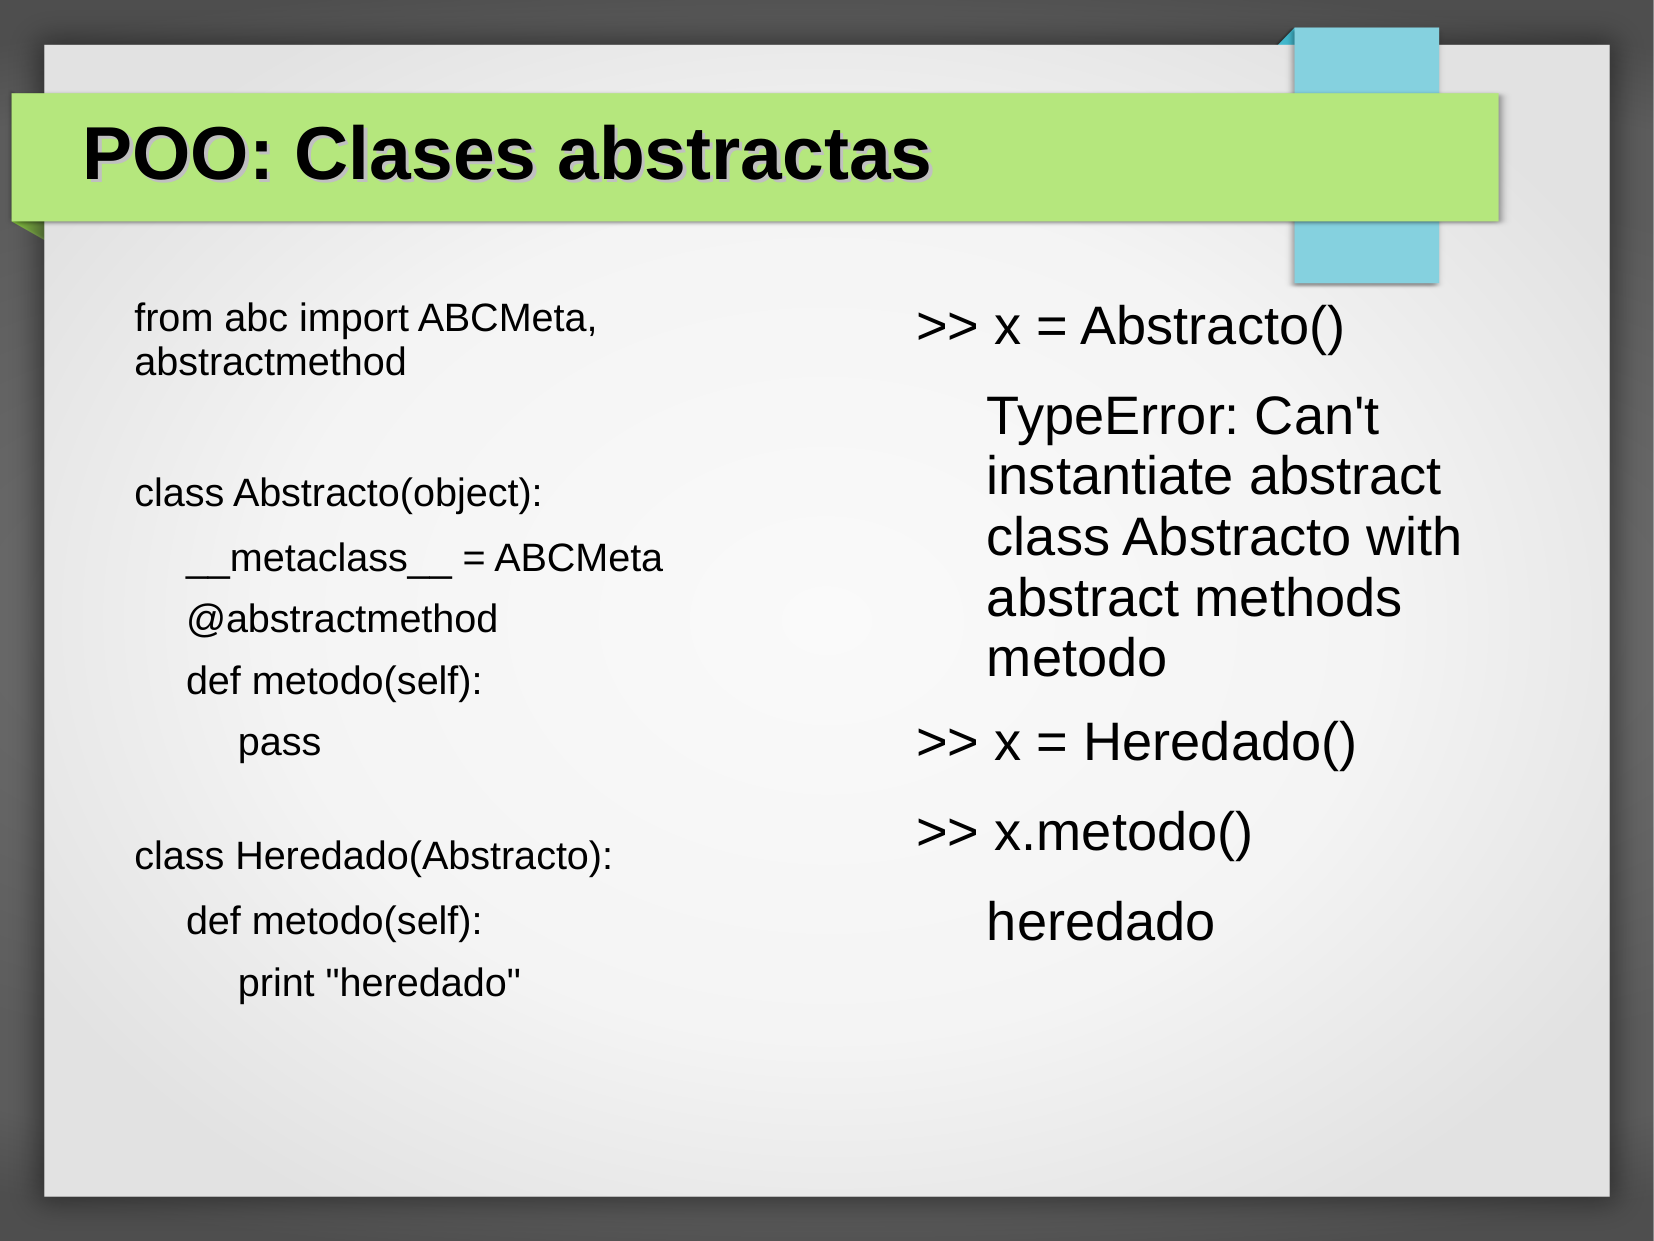

# POO: Clases abstractas
from abc import ABCMeta, abstractmethod
class Abstracto(object):
__metaclass__ = ABCMeta
@abstractmethod
def metodo(self):
pass
class Heredado(Abstracto):
def metodo(self):
print "heredado"
>> x = Abstracto()
TypeError: Can't instantiate abstract class Abstracto with abstract methods metodo
>> x = Heredado()
>> x.metodo()
heredado